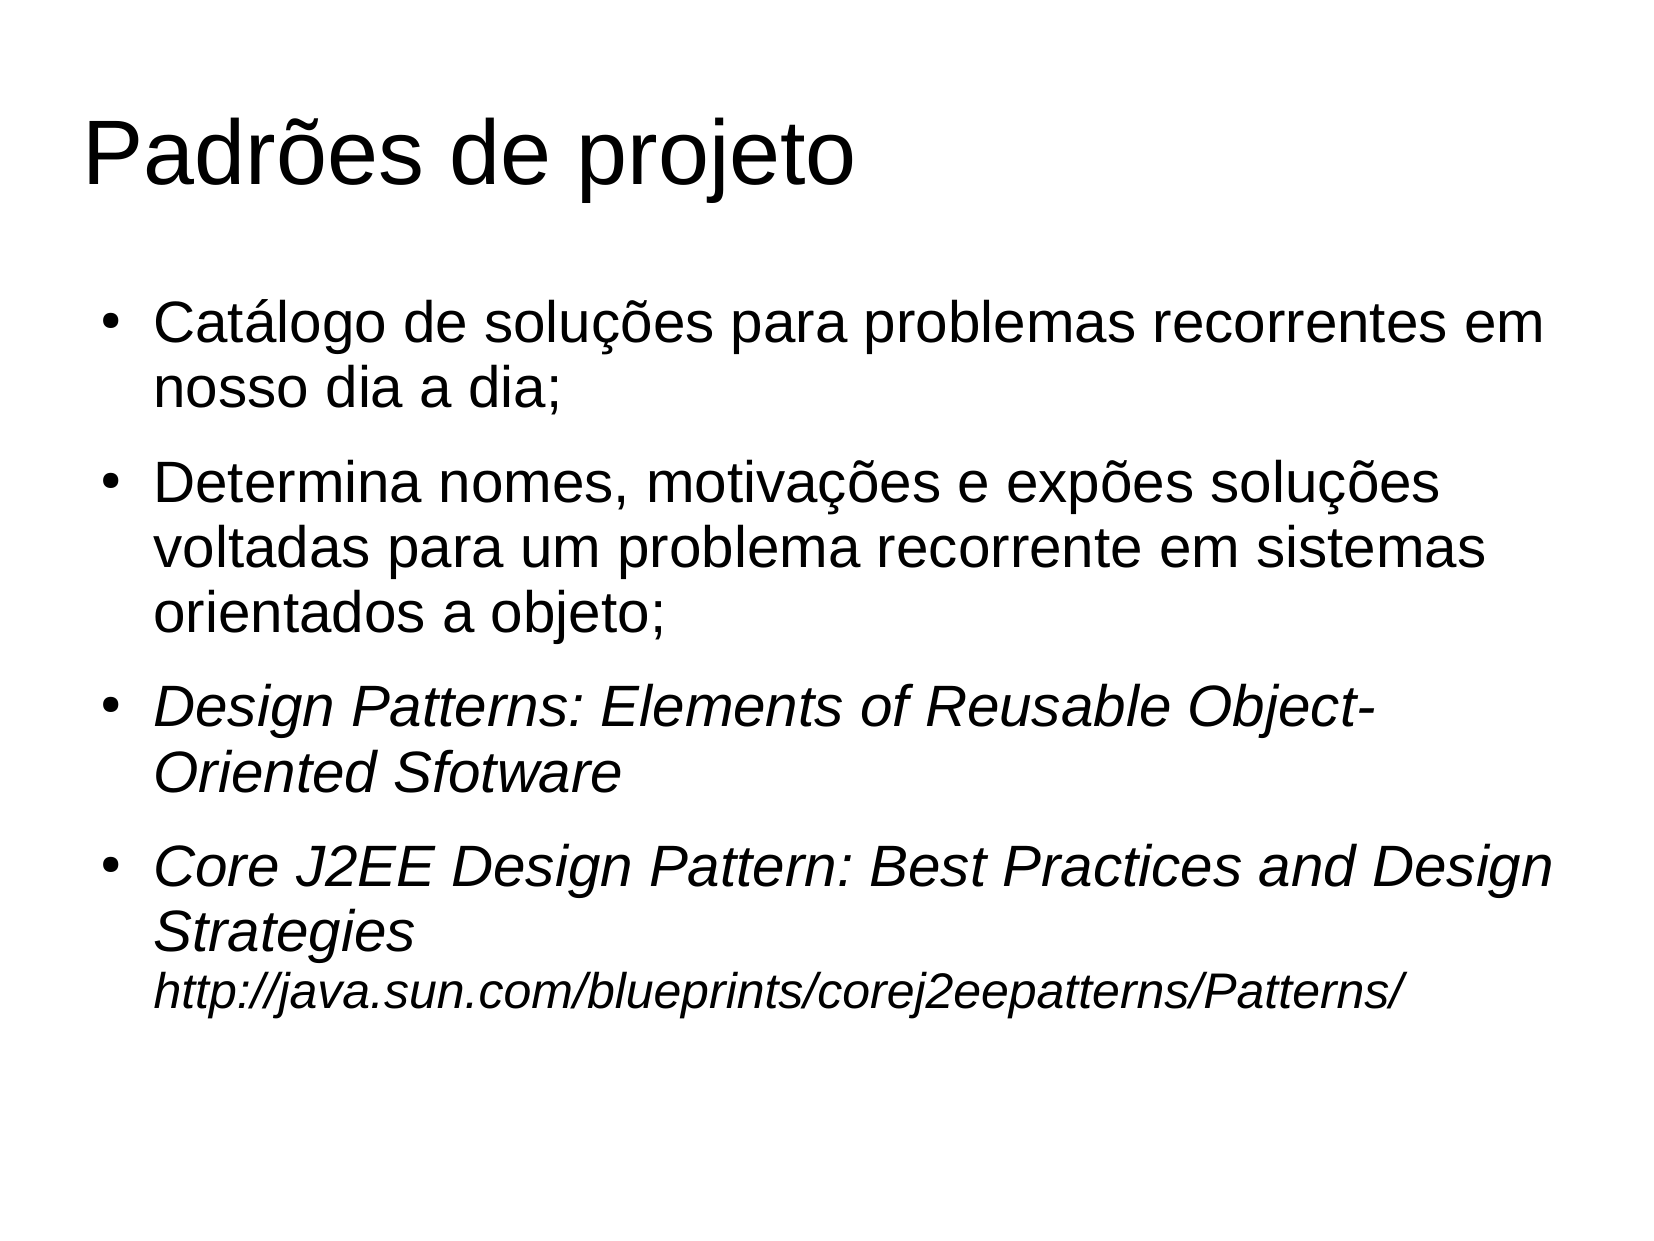

# Padrões de projeto
Catálogo de soluções para problemas recorrentes em nosso dia a dia;
Determina nomes, motivações e expões soluções voltadas para um problema recorrente em sistemas orientados a objeto;
Design Patterns: Elements of Reusable Object-Oriented Sfotware
Core J2EE Design Pattern: Best Practices and Design Strategies http://java.sun.com/blueprints/corej2eepatterns/Patterns/